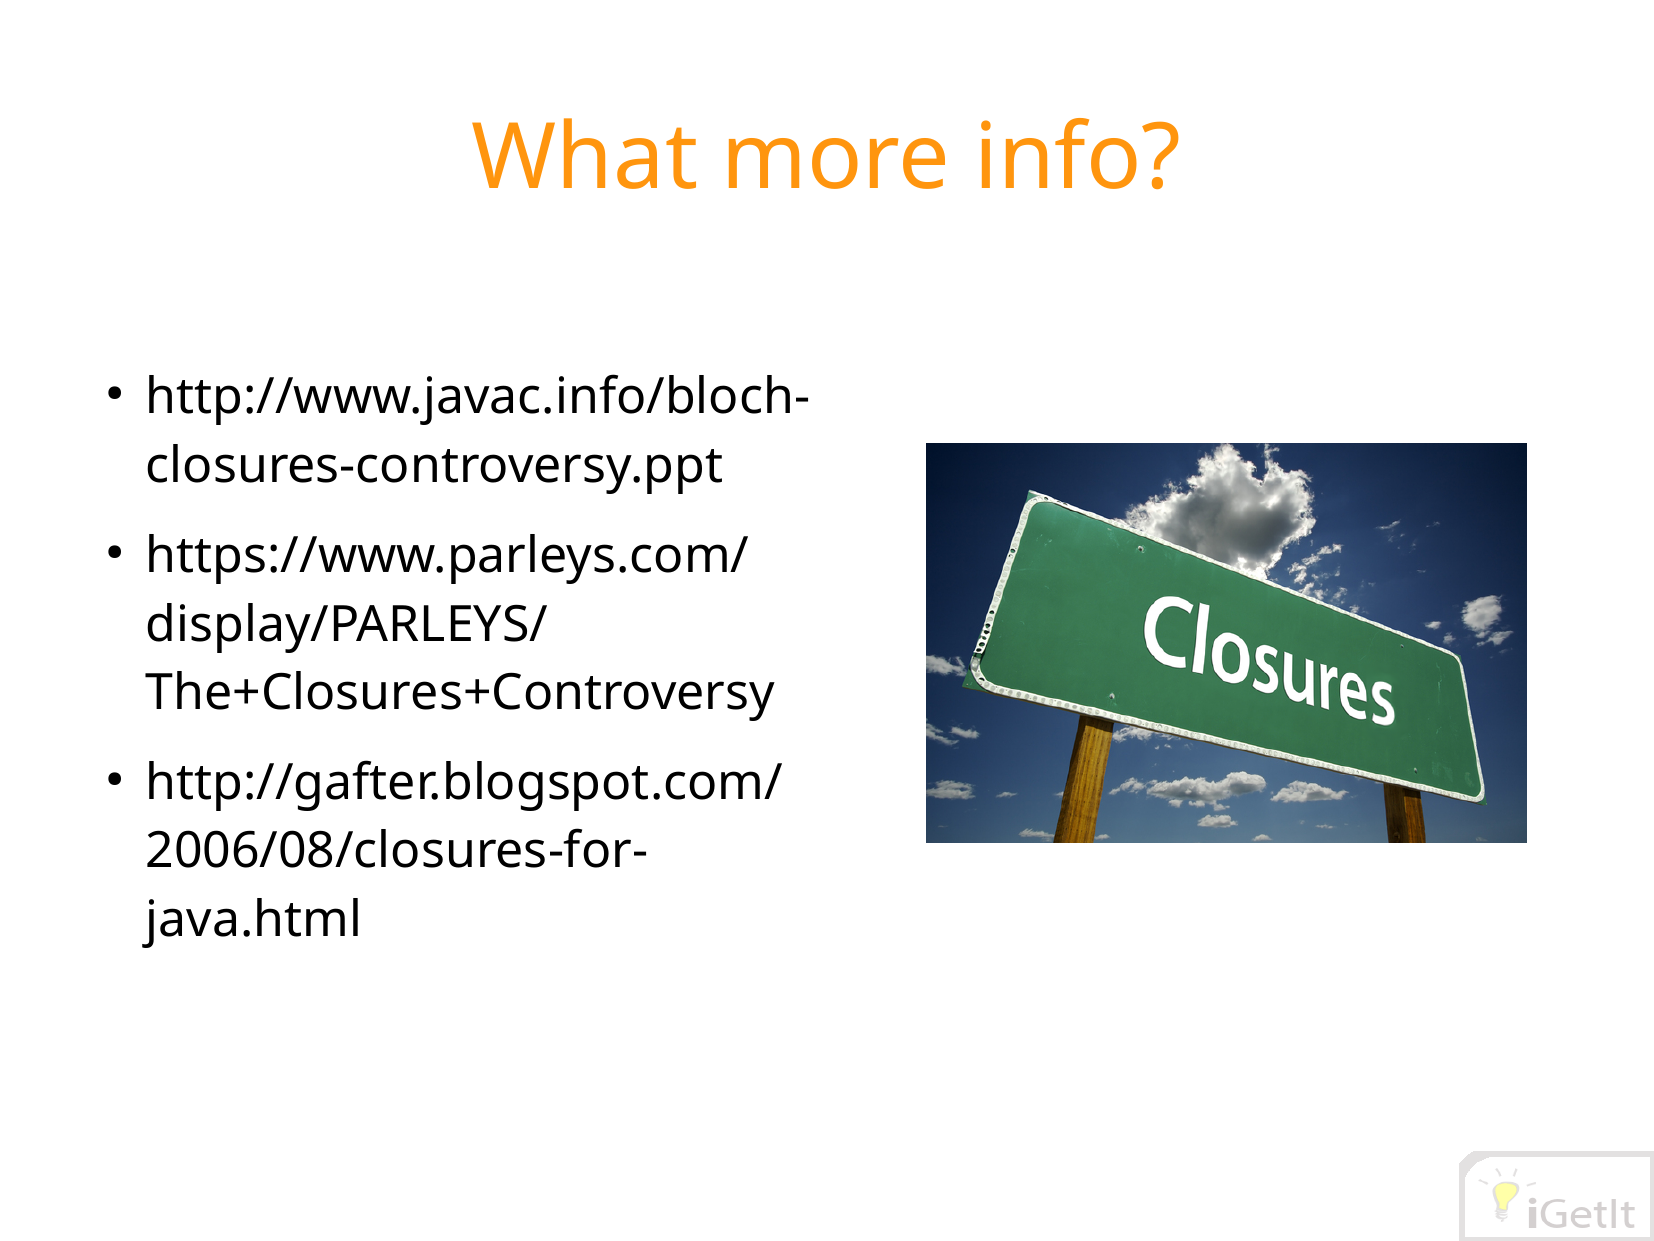

# What more info?
http://www.javac.info/bloch-closures-controversy.ppt
https://www.parleys.com/display/PARLEYS/The+Closures+Controversy
http://gafter.blogspot.com/2006/08/closures-for-java.html